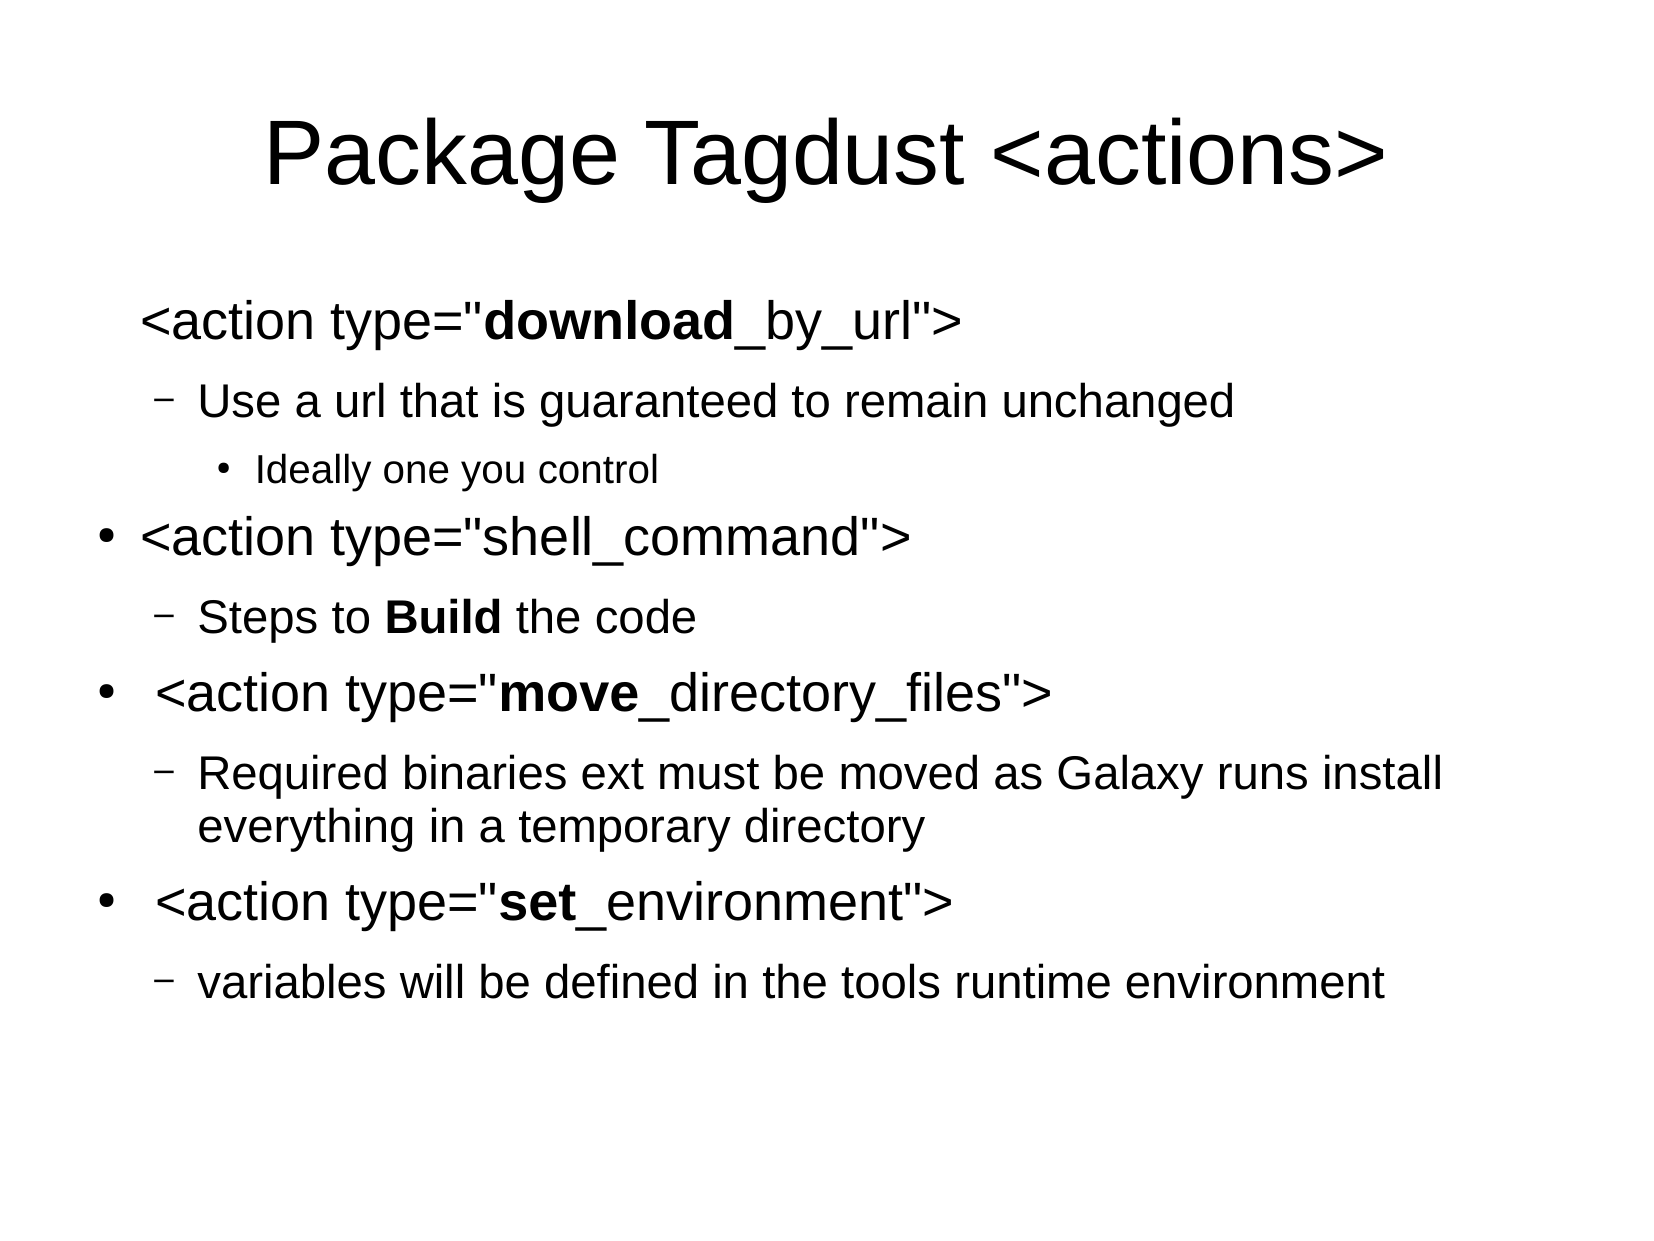

# Package Tagdust <actions>
<action type="download_by_url">
Use a url that is guaranteed to remain unchanged
Ideally one you control
<action type="shell_command">
Steps to Build the code
 <action type="move_directory_files">
Required binaries ext must be moved as Galaxy runs install everything in a temporary directory
 <action type="set_environment">
variables will be defined in the tools runtime environment